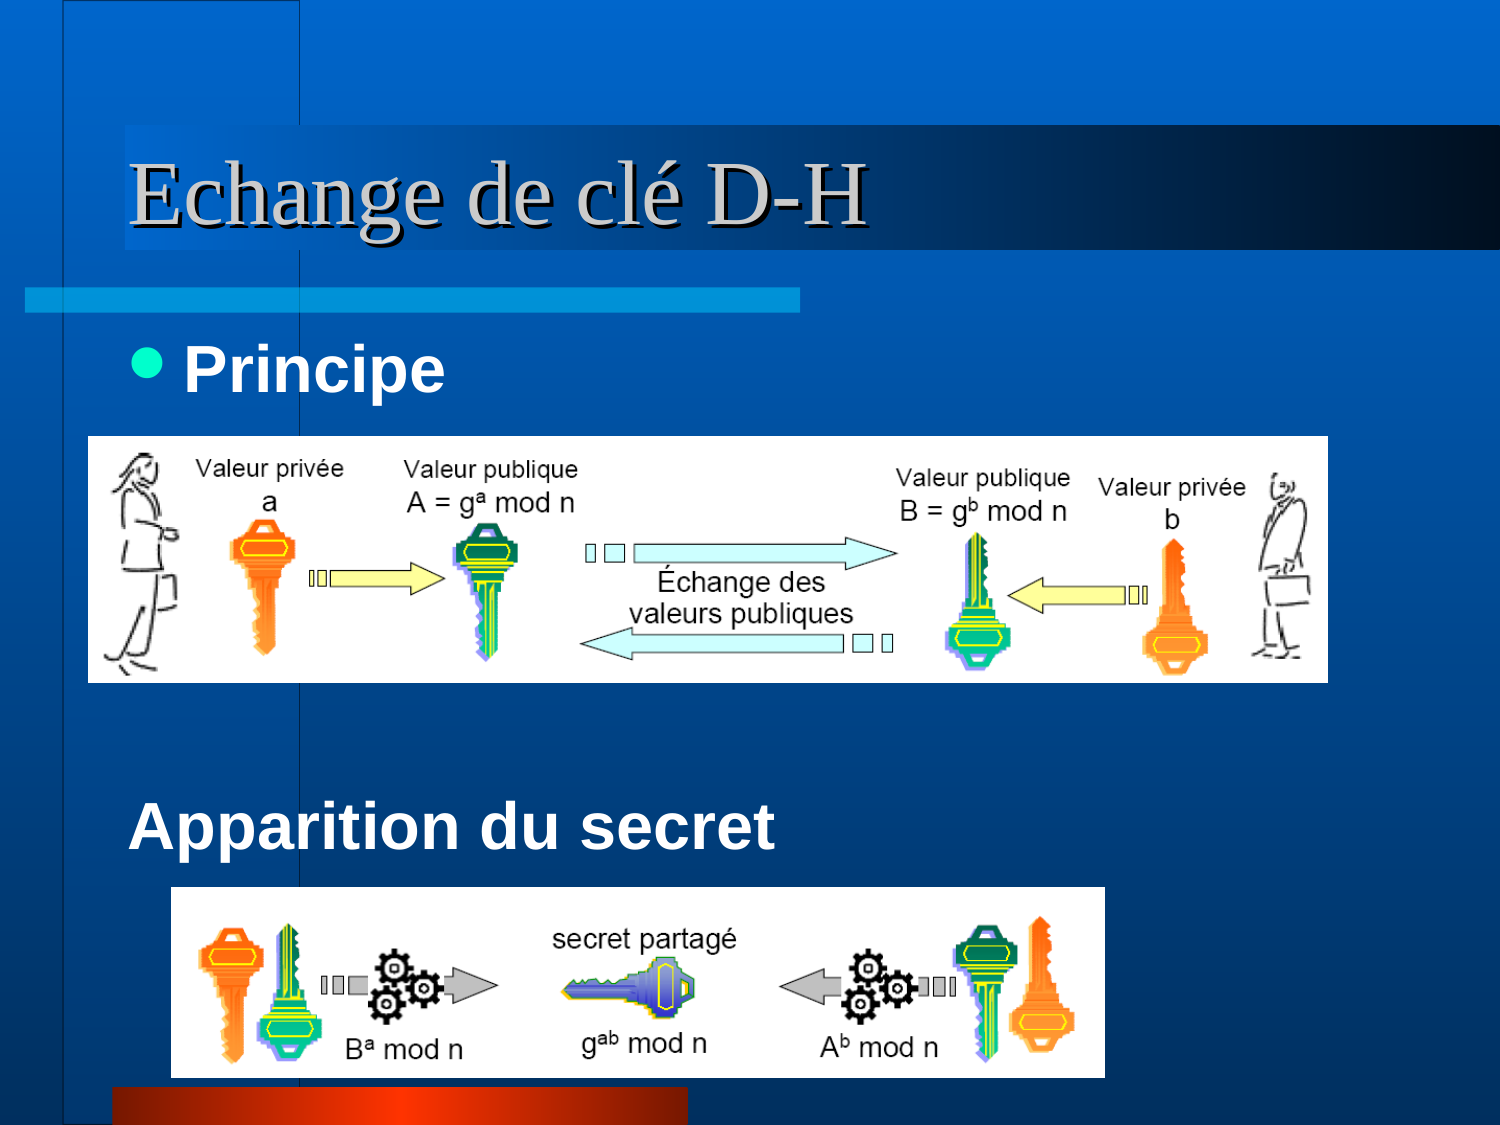

# Echange de clé D-H
Principe
Apparition du secret